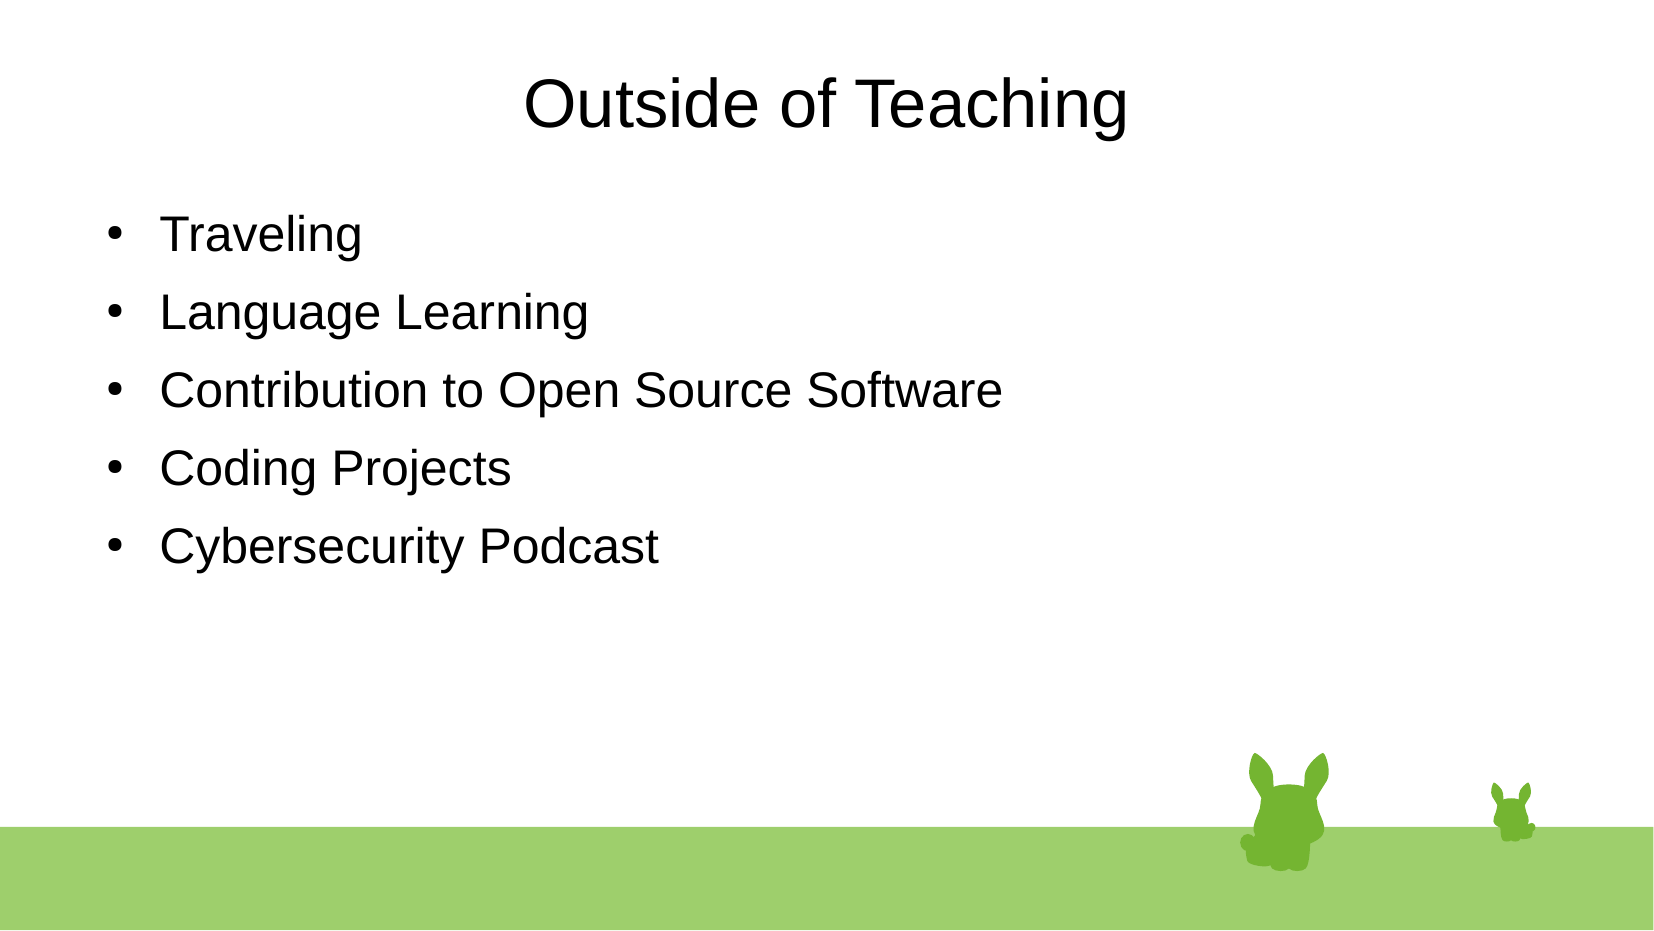

# Outside of Teaching
Traveling
Language Learning
Contribution to Open Source Software
Coding Projects
Cybersecurity Podcast